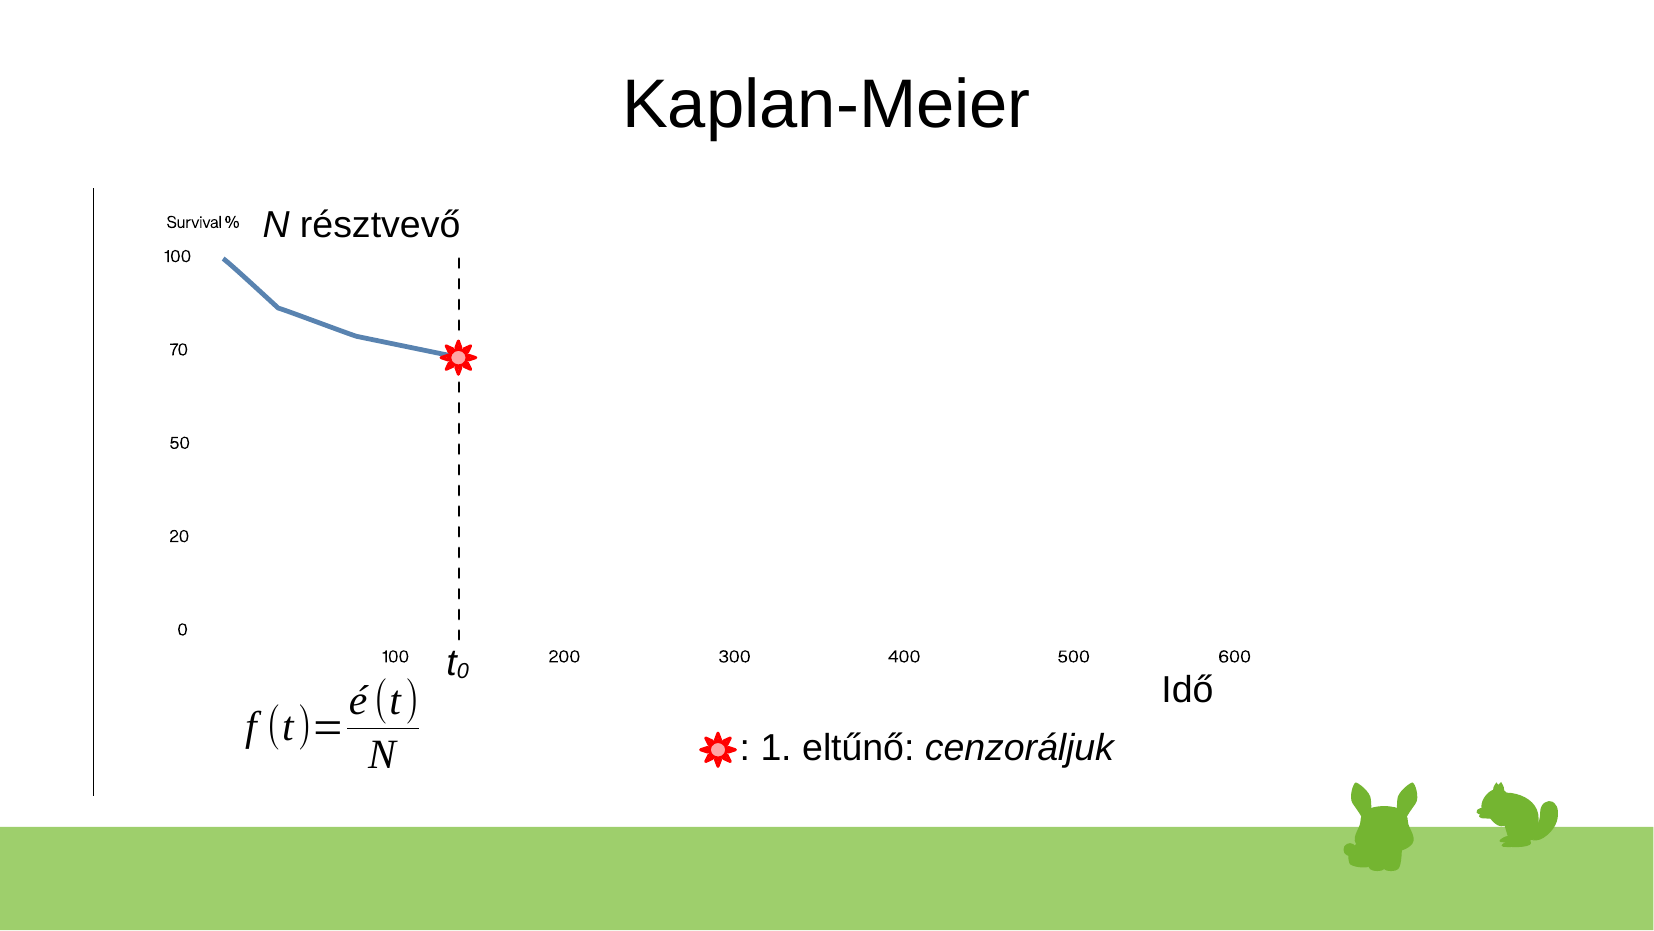

# Kaplan-Meier
N résztvevő
t0
Idő
 : 1. eltűnő: cenzoráljuk